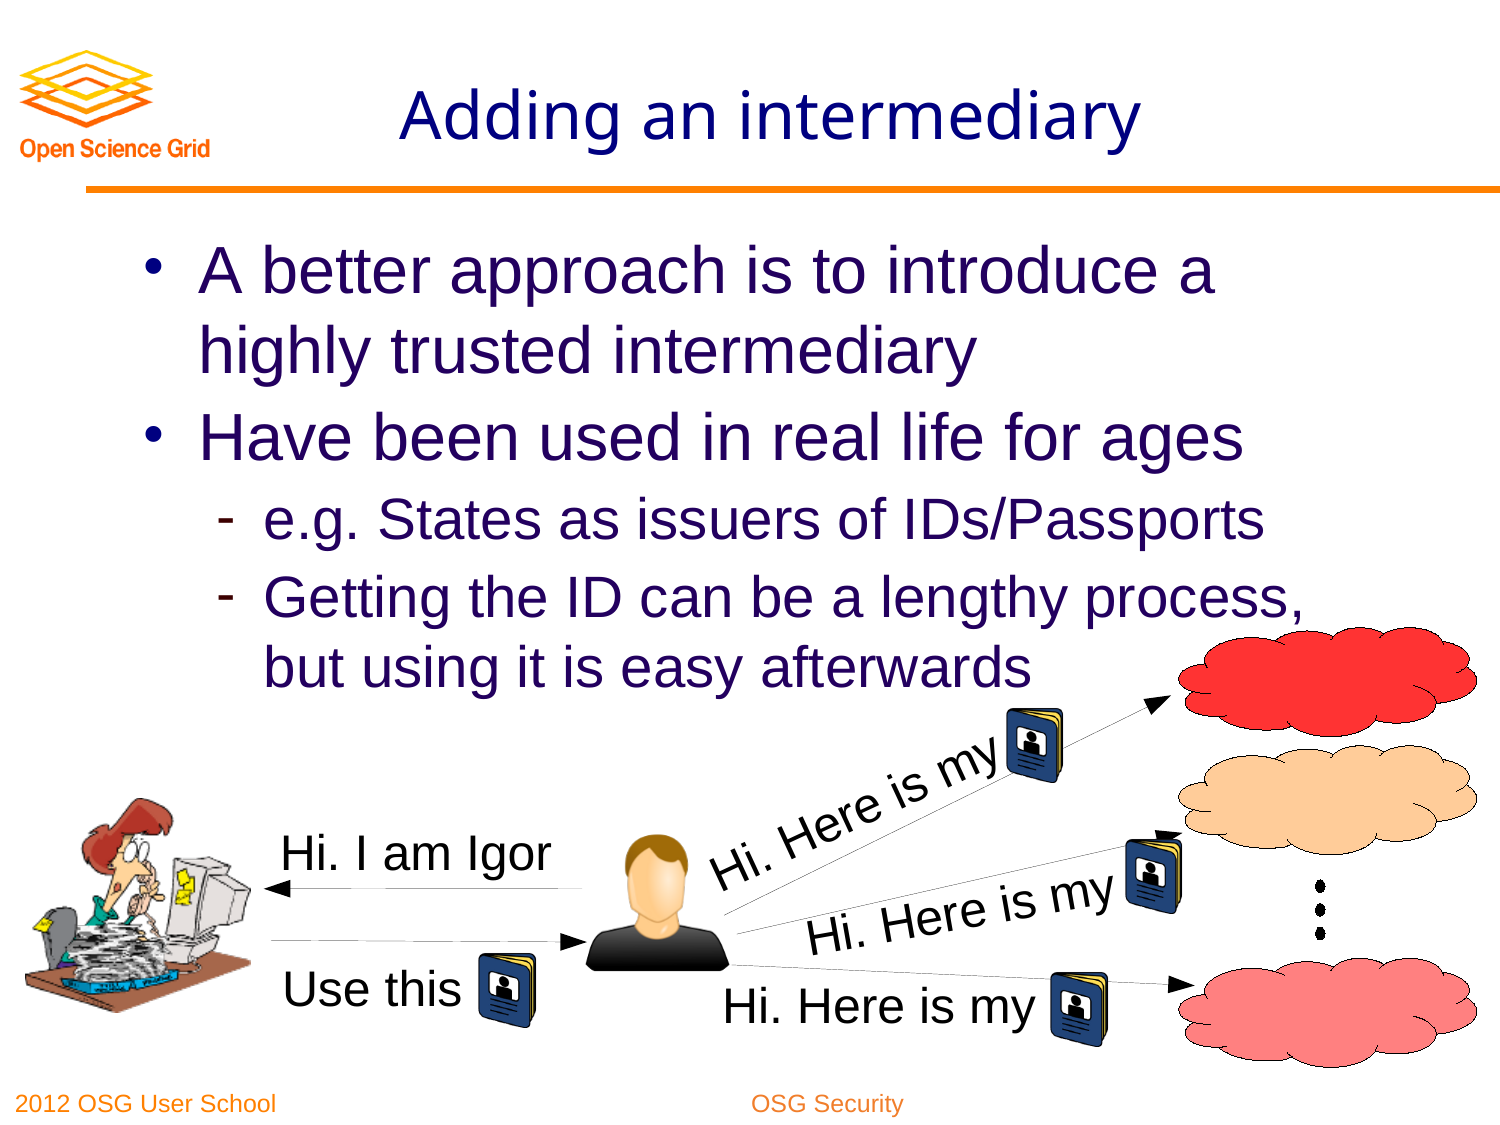

# Adding an intermediary
A better approach is to introduce a highly trusted intermediary
Have been used in real life for ages
e.g. States as issuers of IDs/Passports
Getting the ID can be a lengthy process,
but using it is easy afterwards
Hi. Here is my ID
Hi. I am Igor
Hi. Here is my ID
Use this ID
Hi. Here is my ID